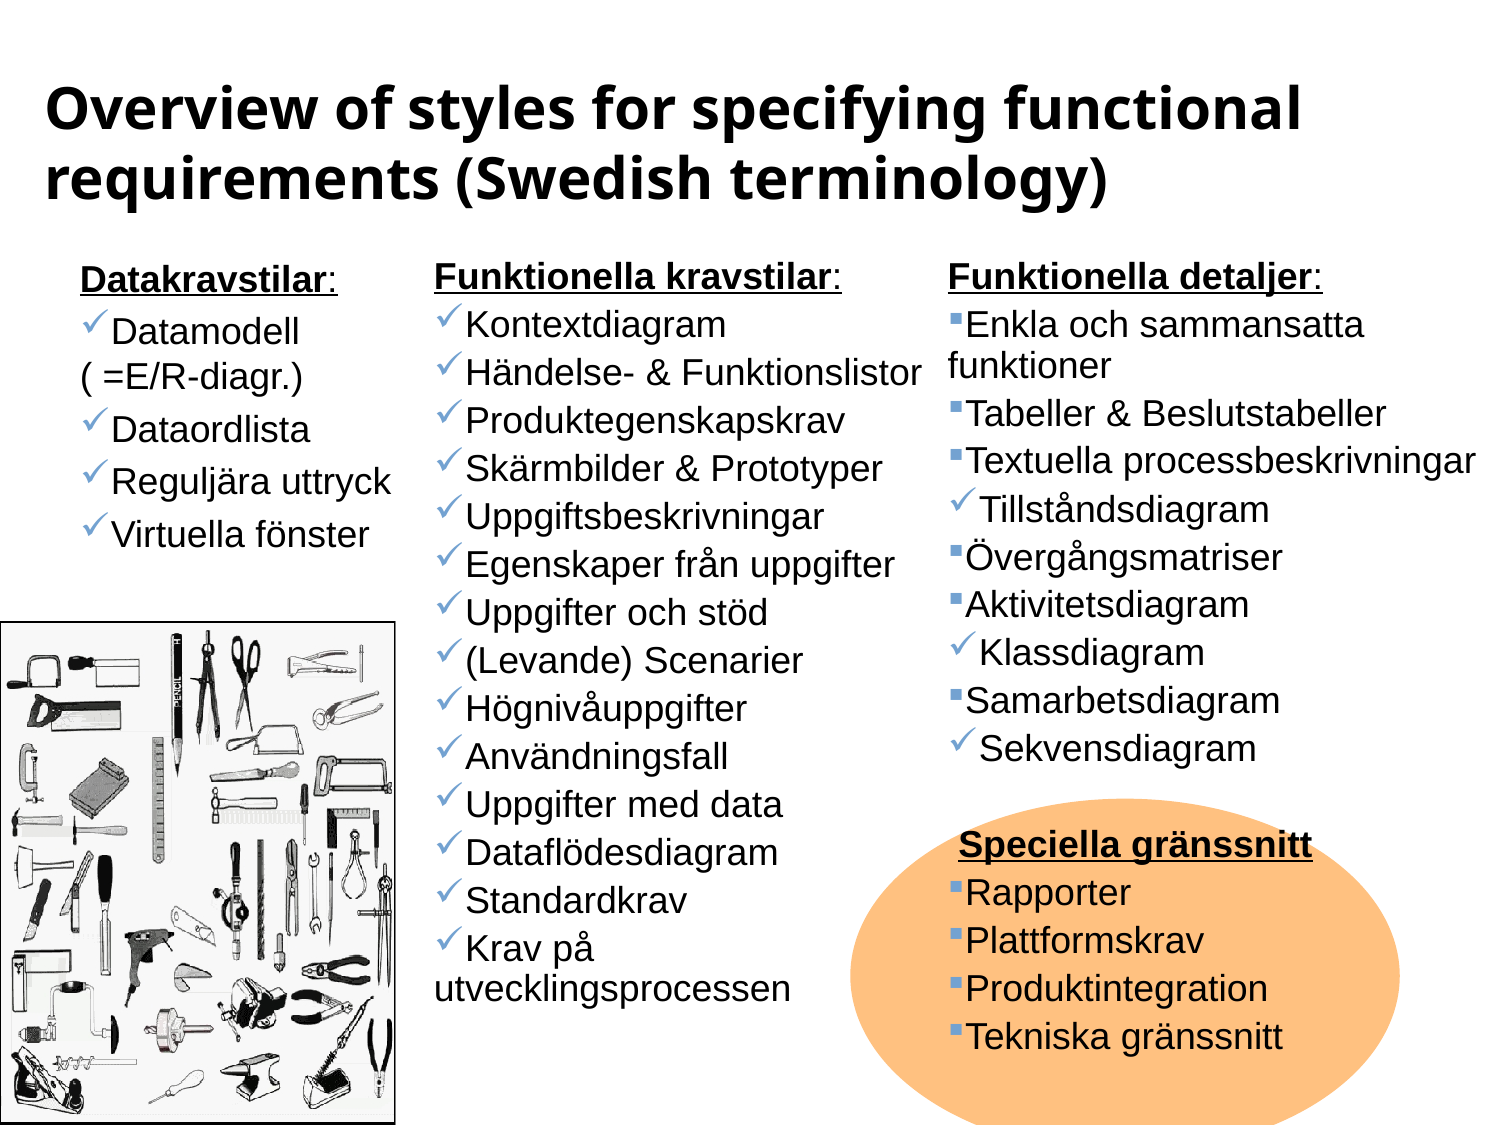

# Overview of styles for specifying functional requirements (Swedish terminology)
Datakravstilar:
Datamodell
( =E/R-diagr.)
Dataordlista
Reguljära uttryck
Virtuella fönster
Funktionella kravstilar:
Kontextdiagram
Händelse- & Funktionslistor
Produktegenskapskrav
Skärmbilder & Prototyper
Uppgiftsbeskrivningar
Egenskaper från uppgifter
Uppgifter och stöd
(Levande) Scenarier
Högnivåuppgifter
Användningsfall
Uppgifter med data
Dataflödesdiagram
Standardkrav
Krav på utvecklingsprocessen
Funktionella detaljer:
Enkla och sammansatta funktioner
Tabeller & Beslutstabeller
Textuella processbeskrivningar
Tillståndsdiagram
Övergångsmatriser
Aktivitetsdiagram
Klassdiagram
Samarbetsdiagram
Sekvensdiagram
 Speciella gränssnitt
Rapporter
Plattformskrav
Produktintegration
Tekniska gränssnitt